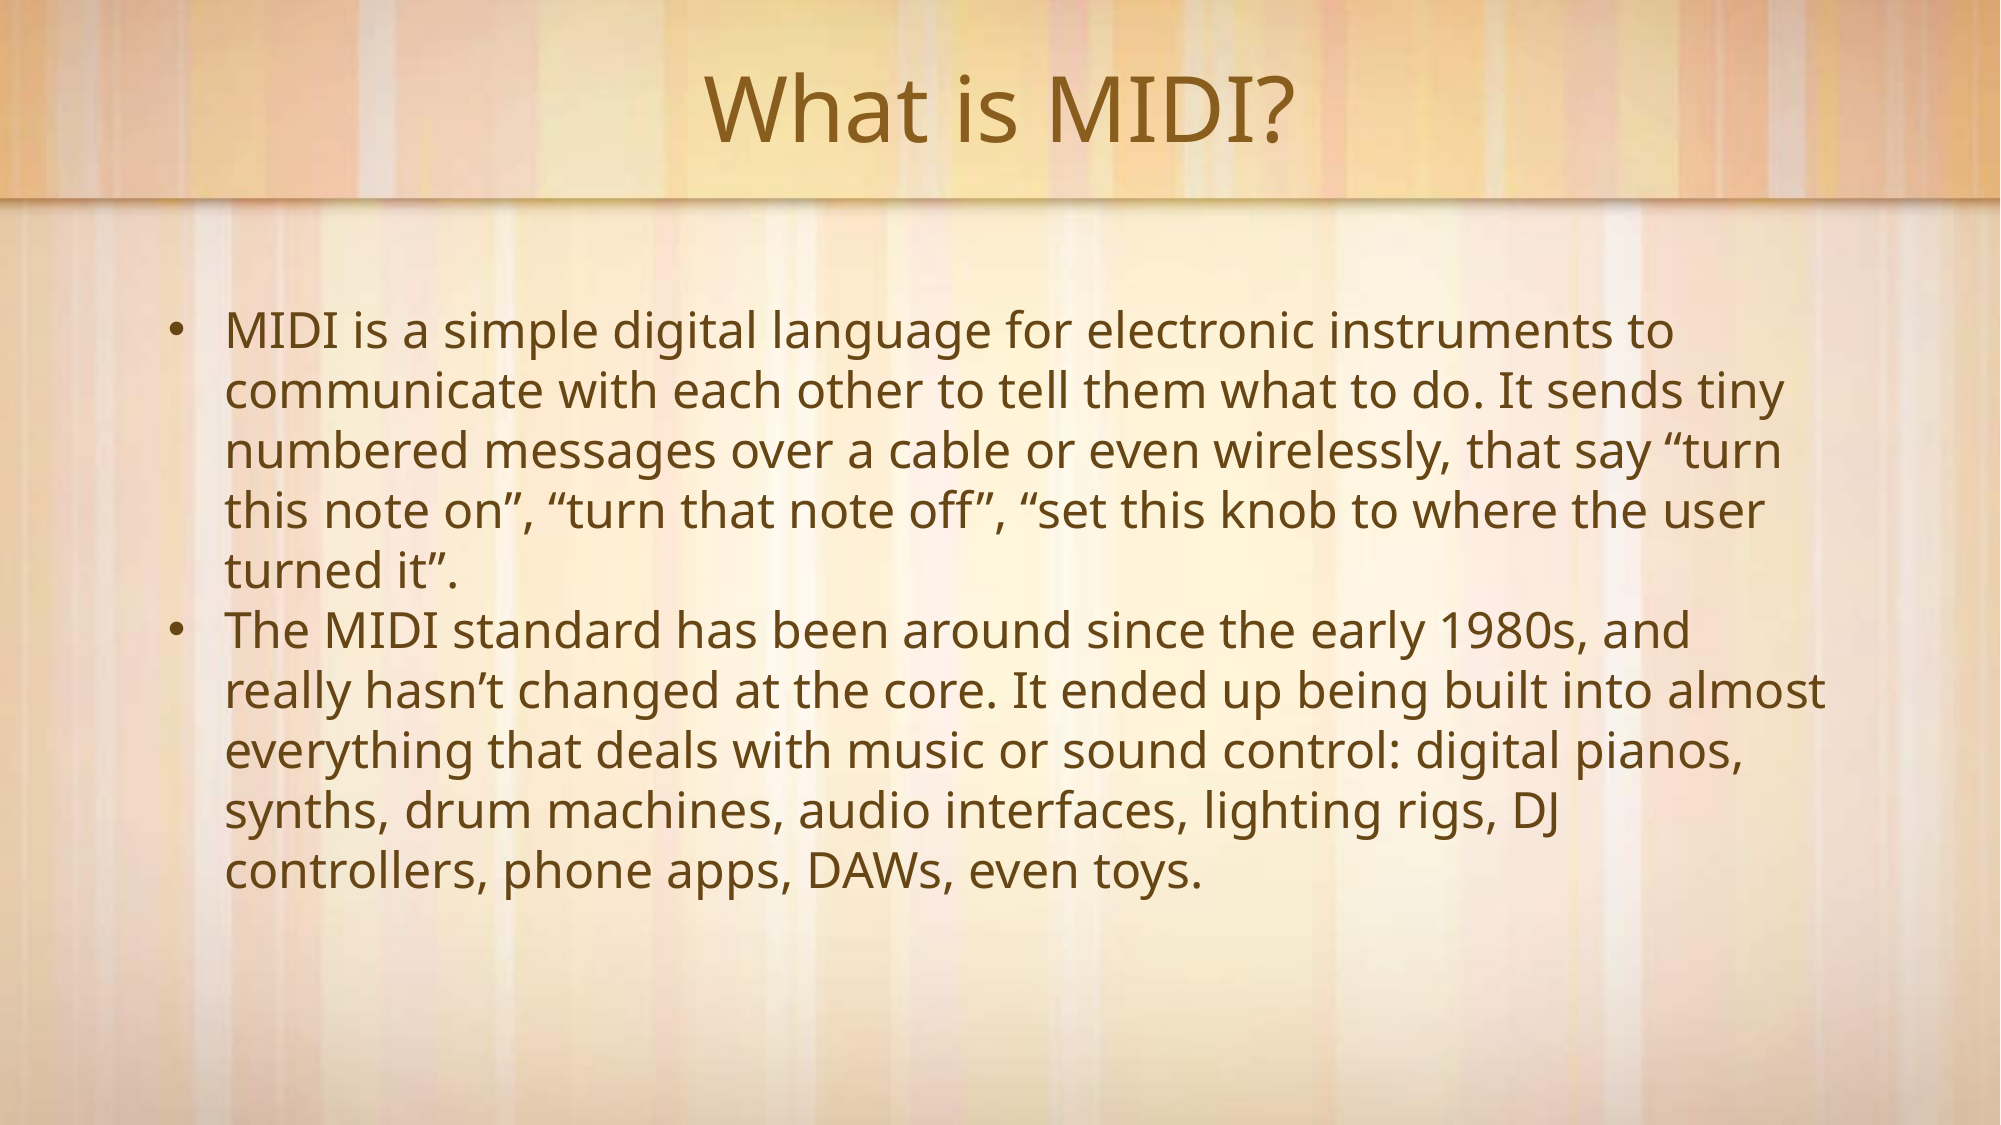

What is MIDI?
# MIDI is a simple digital language for electronic instruments to communicate with each other to tell them what to do. It sends tiny numbered messages over a cable or even wirelessly, that say “turn this note on”, “turn that note off”, “set this knob to where the user turned it”.
The MIDI standard has been around since the early 1980s, and really hasn’t changed at the core. It ended up being built into almost everything that deals with music or sound control: digital pianos, synths, drum machines, audio interfaces, lighting rigs, DJ controllers, phone apps, DAWs, even toys.